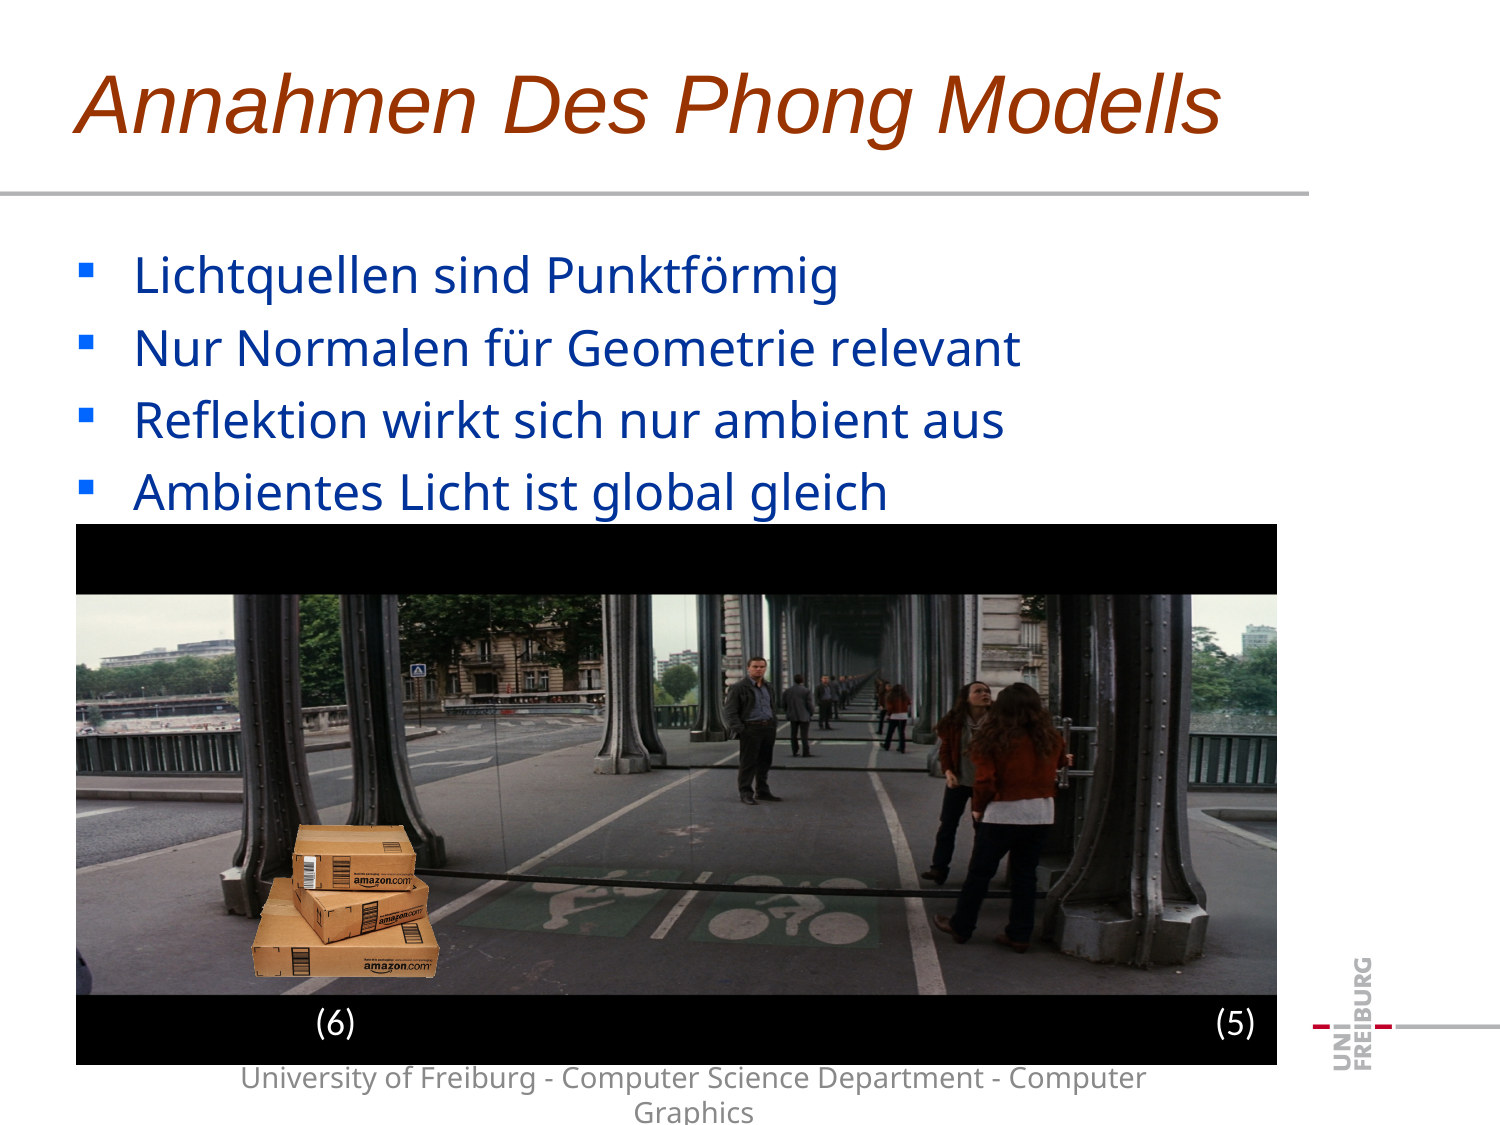

# Annahmen Des Phong Modells
Lichtquellen sind Punktförmig
Nur Normalen für Geometrie relevant
Reflektion wirkt sich nur ambient aus
Ambientes Licht ist global gleich
(6)
(5)
17